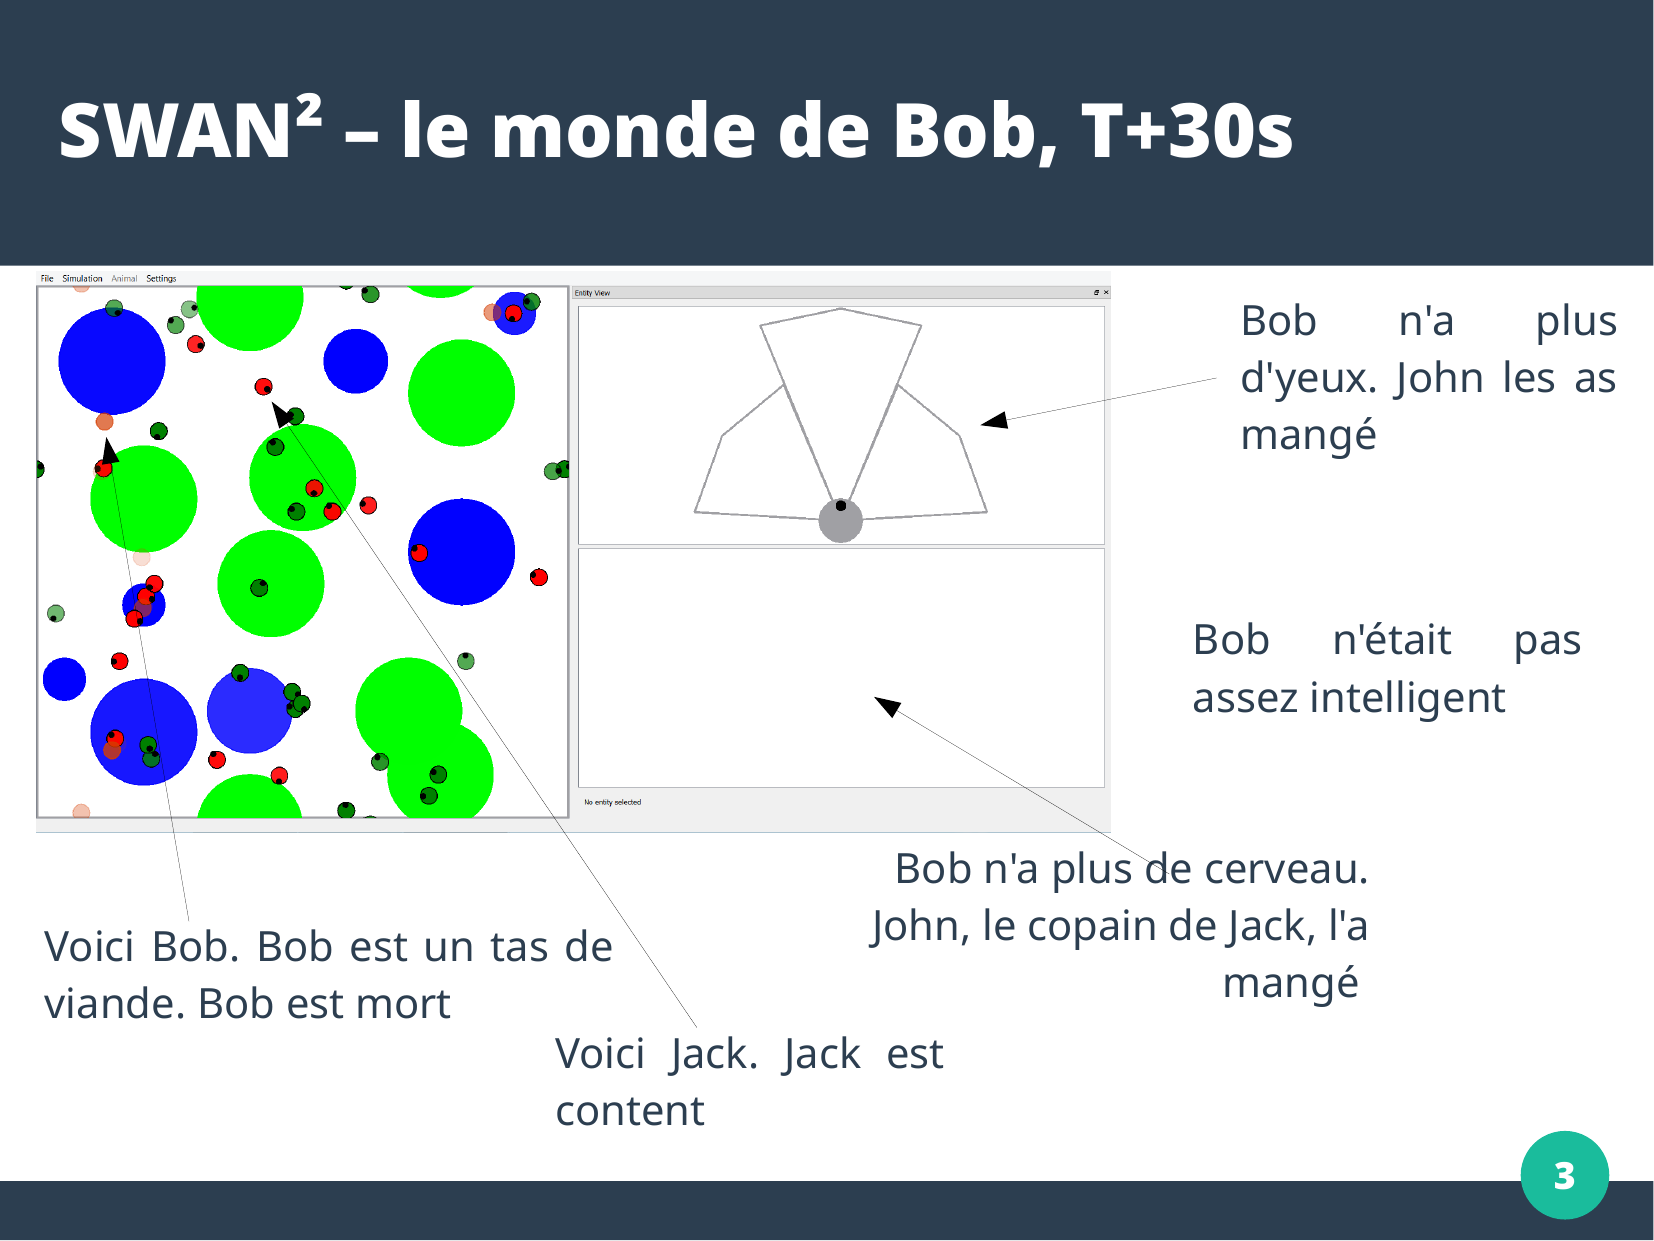

# SWAN² – le monde de Bob, T+30s
Bob n'a plus d'yeux. John les as mangé
Bob n'était pas assez intelligent
Bob n'a plus de cerveau. John, le copain de Jack, l'a mangé
Voici Bob. Bob est un tas de viande. Bob est mort
Voici Jack. Jack est content
3